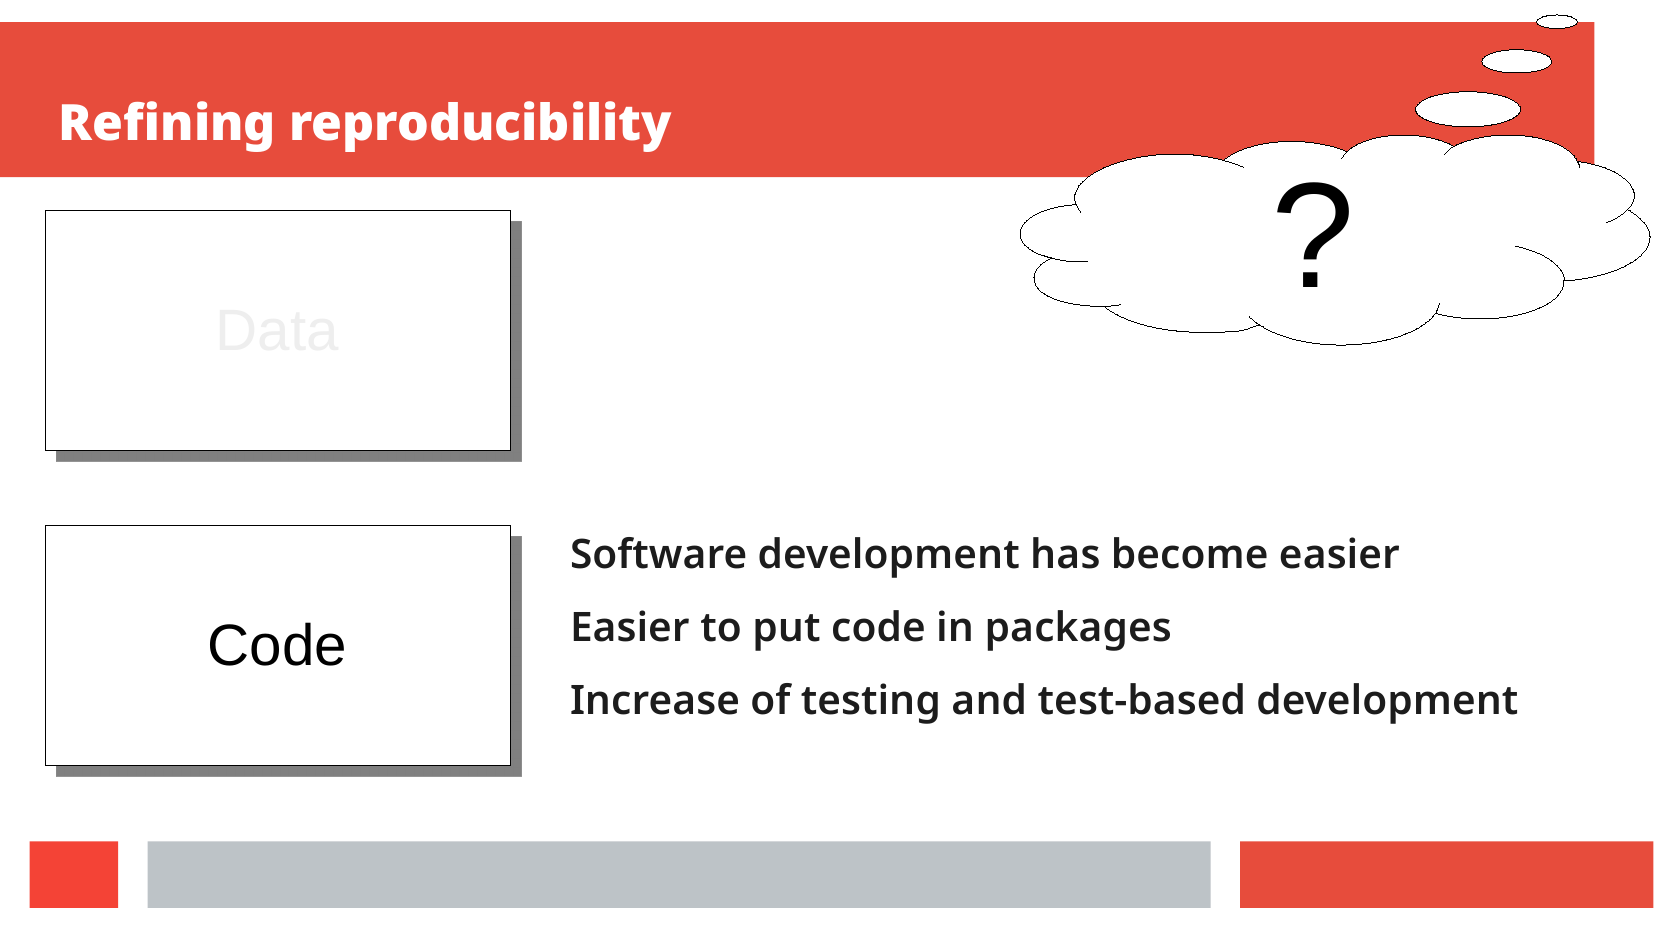

# Refining reproducibility
?
Data
Code
Software development has become easier
Easier to put code in packages
Increase of testing and test-based development